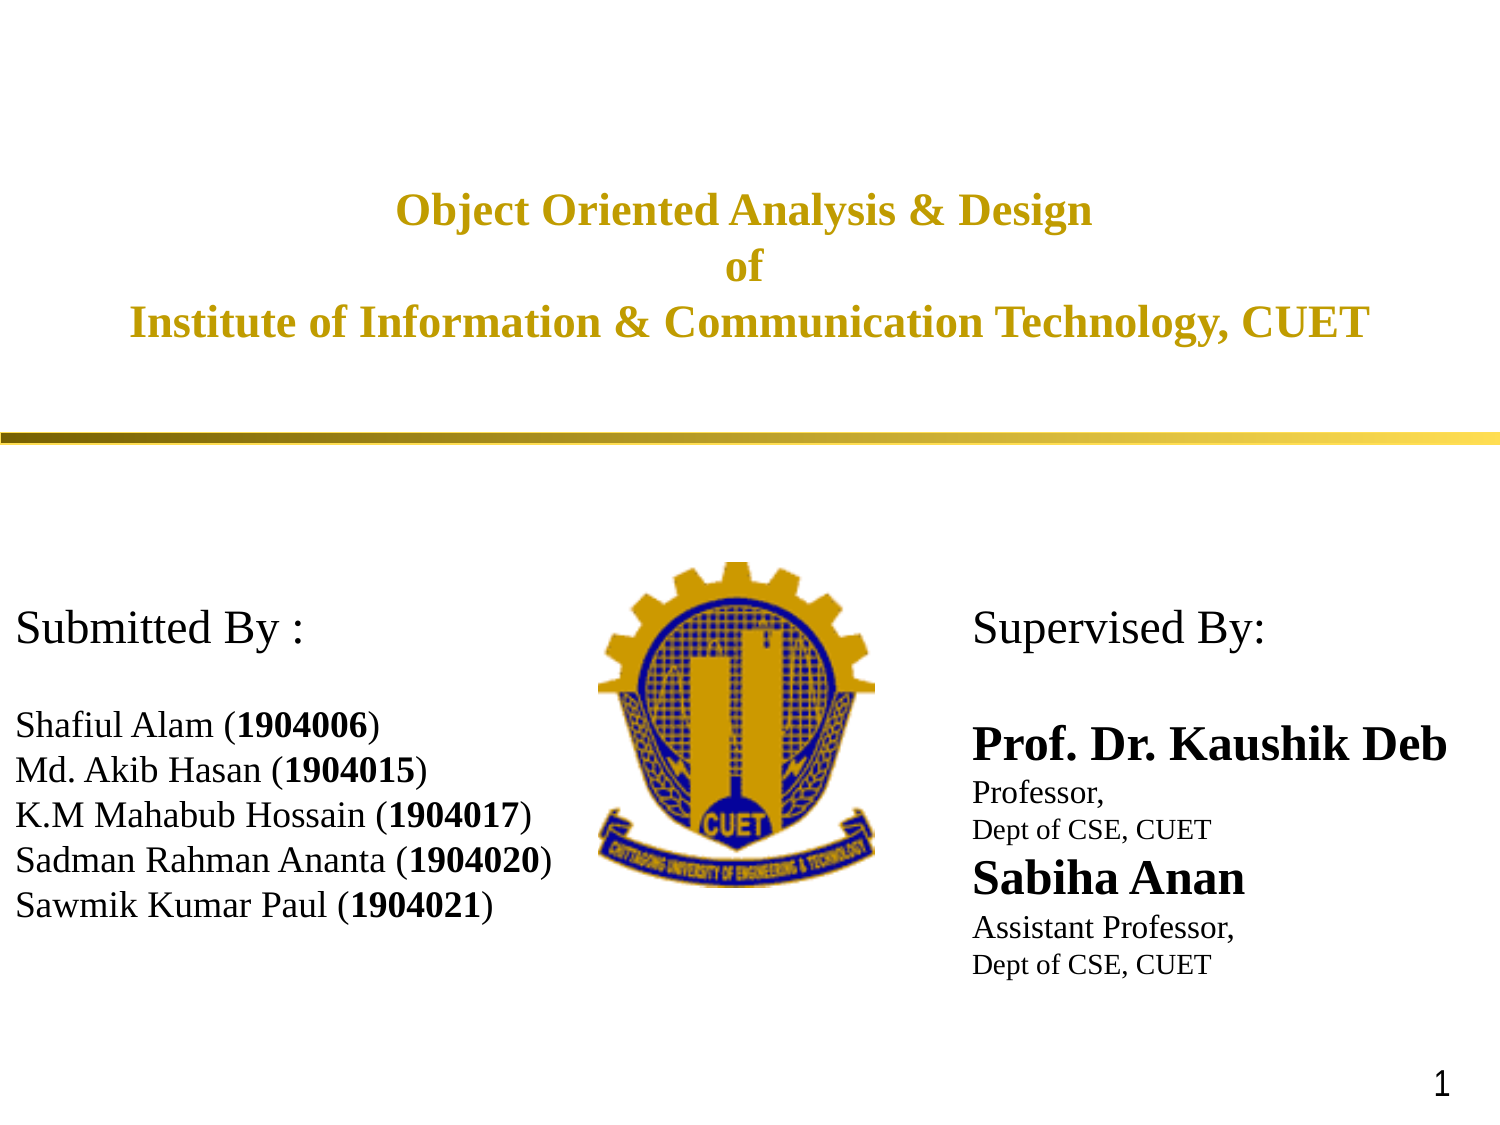

# Object Oriented Analysis & Design of Institute of Information & Communication Technology, CUET
Submitted By :
Shafiul Alam (1904006)
Md. Akib Hasan (1904015)
K.M Mahabub Hossain (1904017)
Sadman Rahman Ananta (1904020)
Sawmik Kumar Paul (1904021)
Supervised By:
Prof. Dr. Kaushik Deb
Professor,
Dept of CSE, CUET
Sabiha Anan
Assistant Professor,
Dept of CSE, CUET